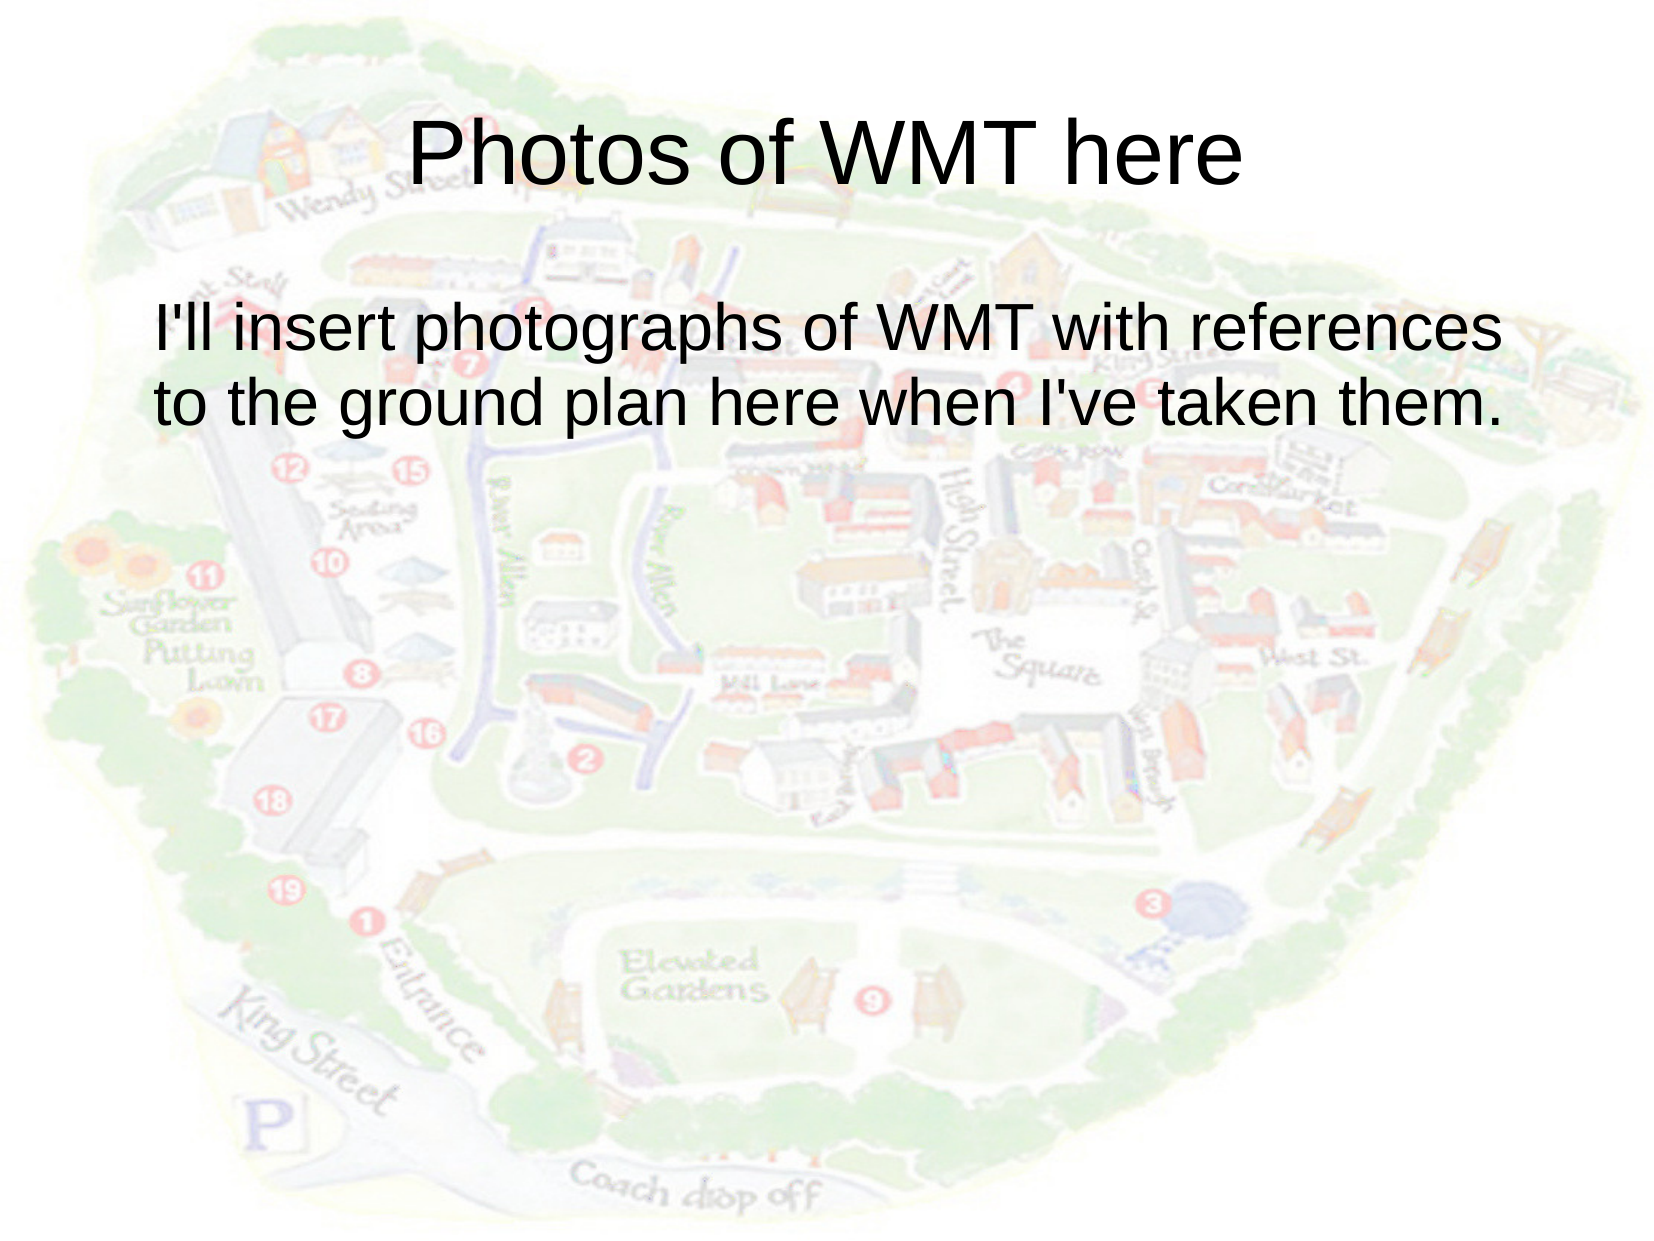

# Photos of WMT here
I'll insert photographs of WMT with references to the ground plan here when I've taken them.